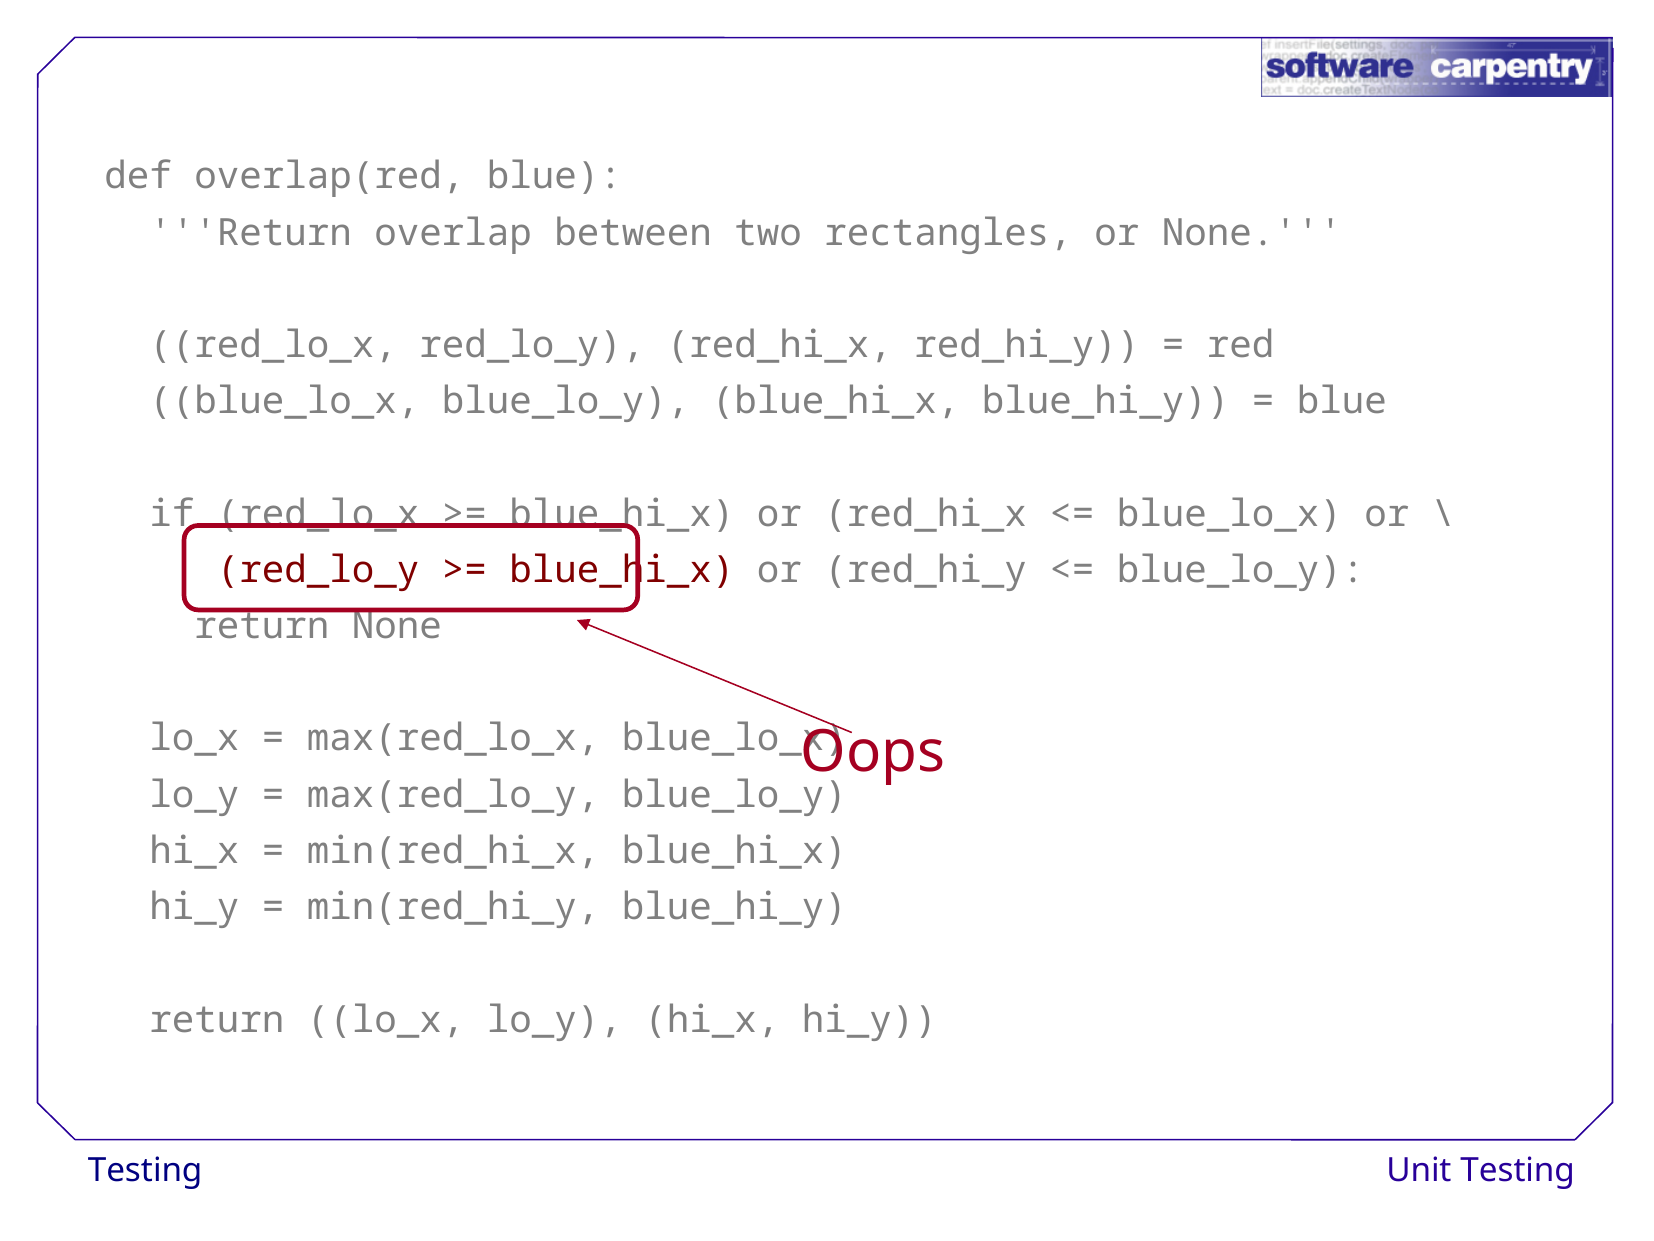

def overlap(red, blue):
 '''Return overlap between two rectangles, or None.'''
 ((red_lo_x, red_lo_y), (red_hi_x, red_hi_y)) = red
 ((blue_lo_x, blue_lo_y), (blue_hi_x, blue_hi_y)) = blue
 if (red_lo_x >= blue_hi_x) or (red_hi_x <= blue_lo_x) or \
 (red_lo_y >= blue_hi_x) or (red_hi_y <= blue_lo_y):
 return None
 lo_x = max(red_lo_x, blue_lo_x)
 lo_y = max(red_lo_y, blue_lo_y)
 hi_x = min(red_hi_x, blue_hi_x)
 hi_y = min(red_hi_y, blue_hi_y)
 return ((lo_x, lo_y), (hi_x, hi_y))
Oops